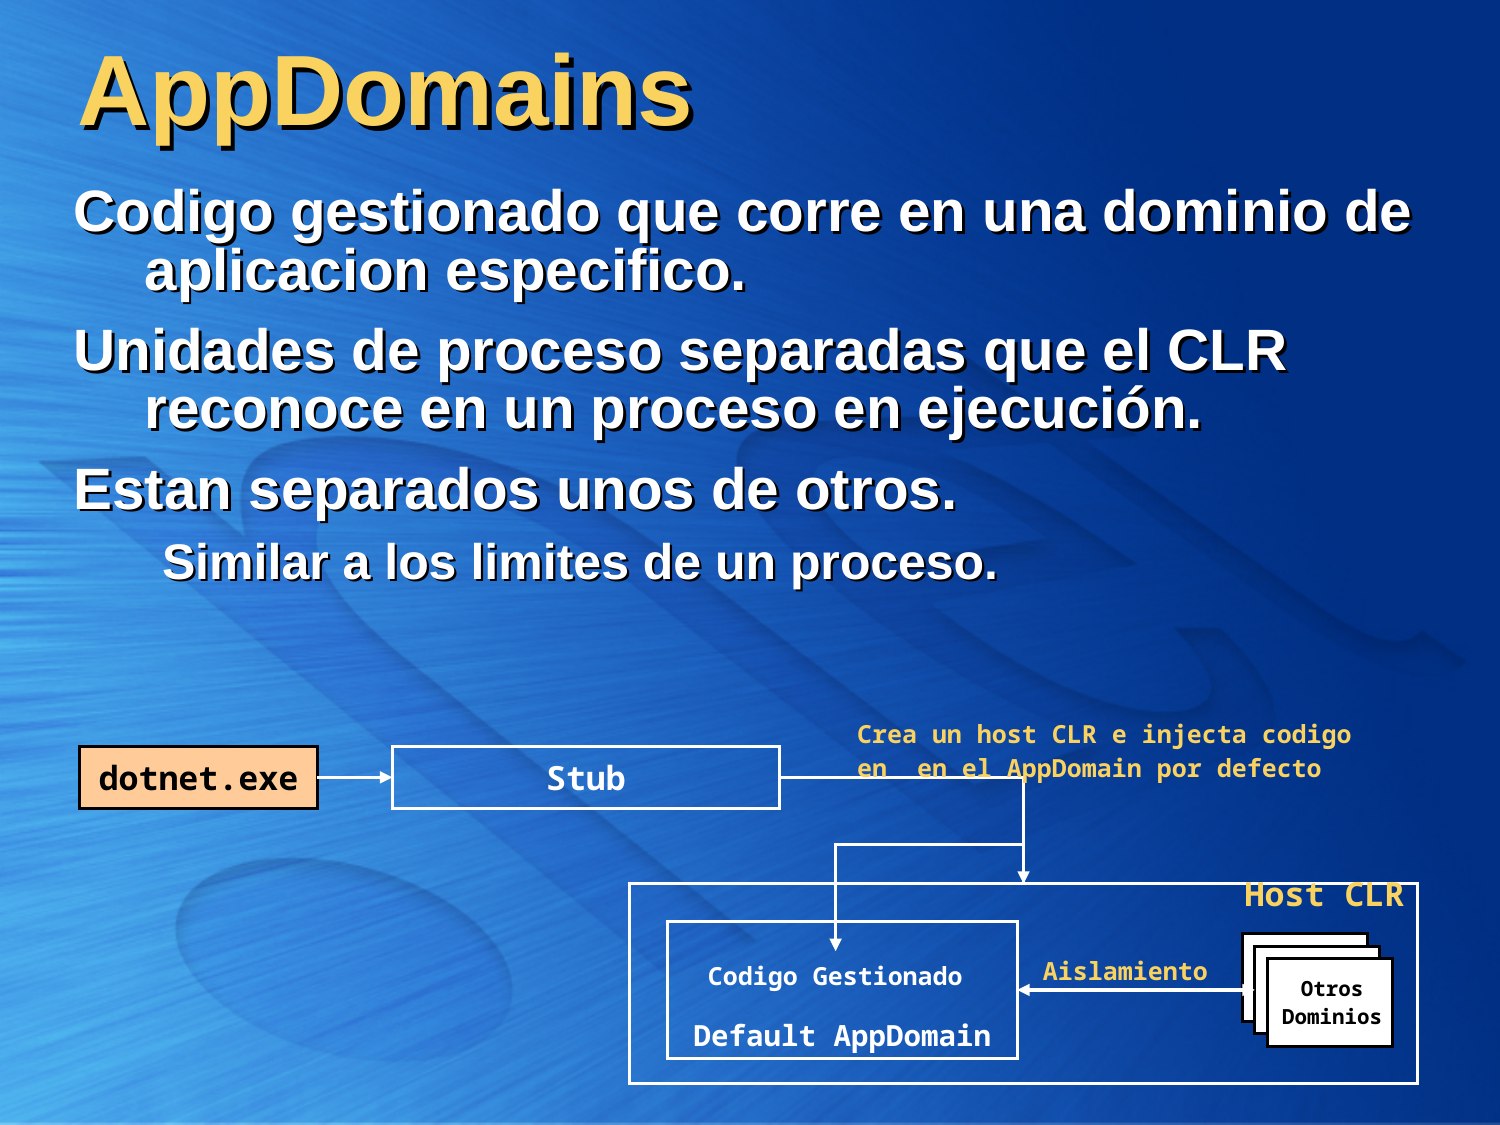

# AppDomains
Codigo gestionado que corre en una dominio de aplicacion especifico.
Unidades de proceso separadas que el CLR reconoce en un proceso en ejecución.
Estan separados unos de otros.
Similar a los limites de un proceso.
Crea un host CLR e injecta codigo en en el AppDomain por defecto
dotnet.exe
Stub
 Host CLR
Default AppDomain
Aislamiento
Codigo Gestionado
Otros
Dominios